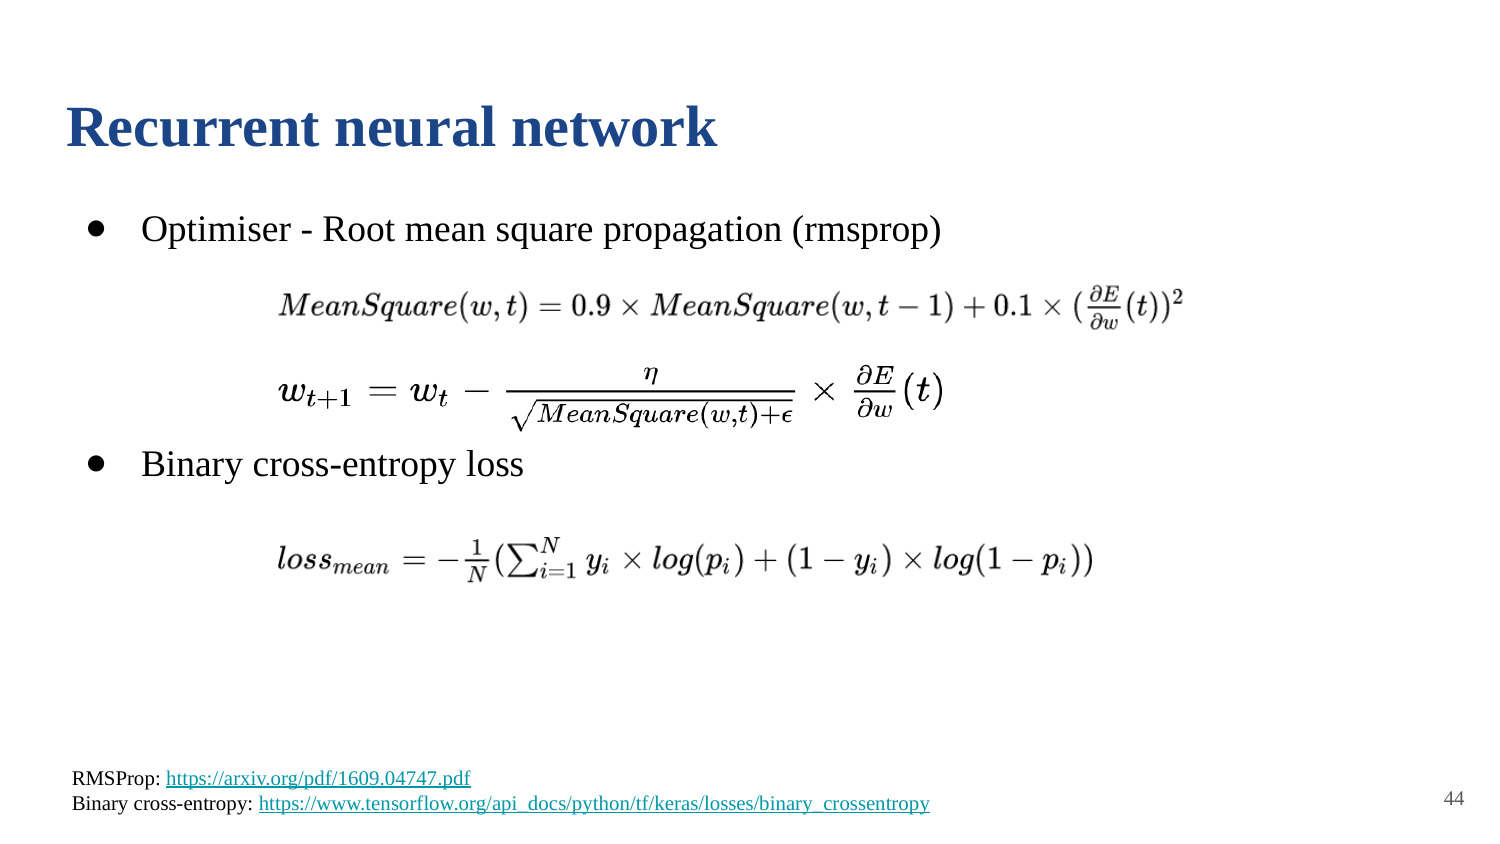

# Recurrent neural network
Optimiser - Root mean square propagation (rmsprop)
Binary cross-entropy loss
RMSProp: https://arxiv.org/pdf/1609.04747.pdf
Binary cross-entropy: https://www.tensorflow.org/api_docs/python/tf/keras/losses/binary_crossentropy